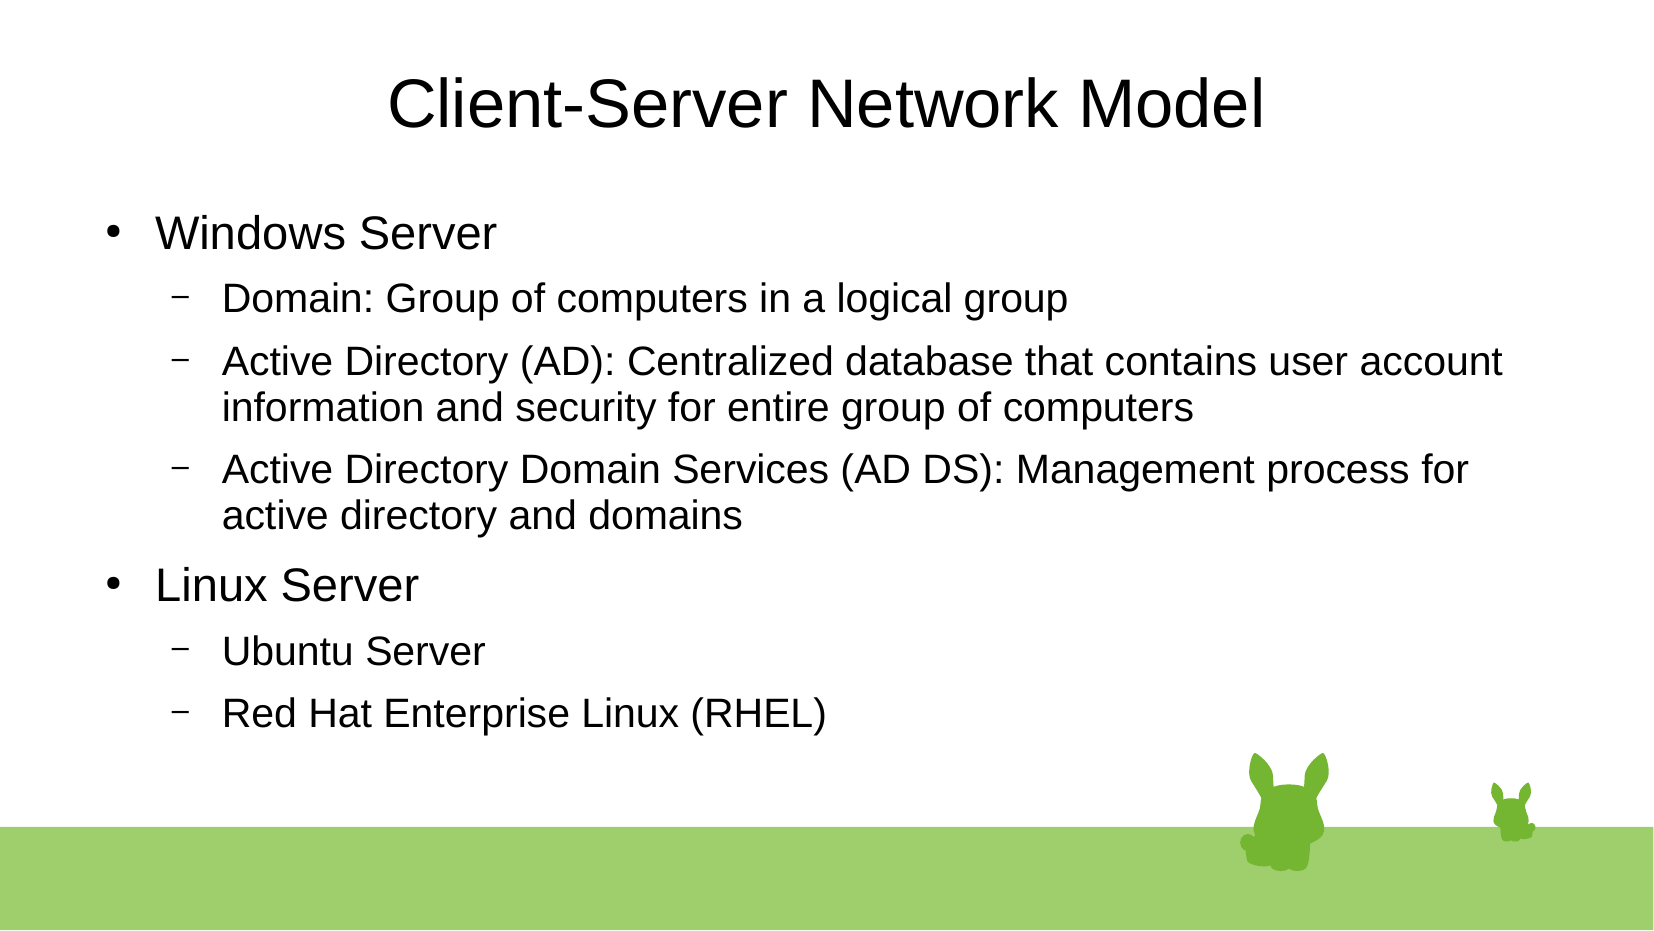

# Client-Server Network Model
Windows Server
Domain: Group of computers in a logical group
Active Directory (AD): Centralized database that contains user account information and security for entire group of computers
Active Directory Domain Services (AD DS): Management process for active directory and domains
Linux Server
Ubuntu Server
Red Hat Enterprise Linux (RHEL)